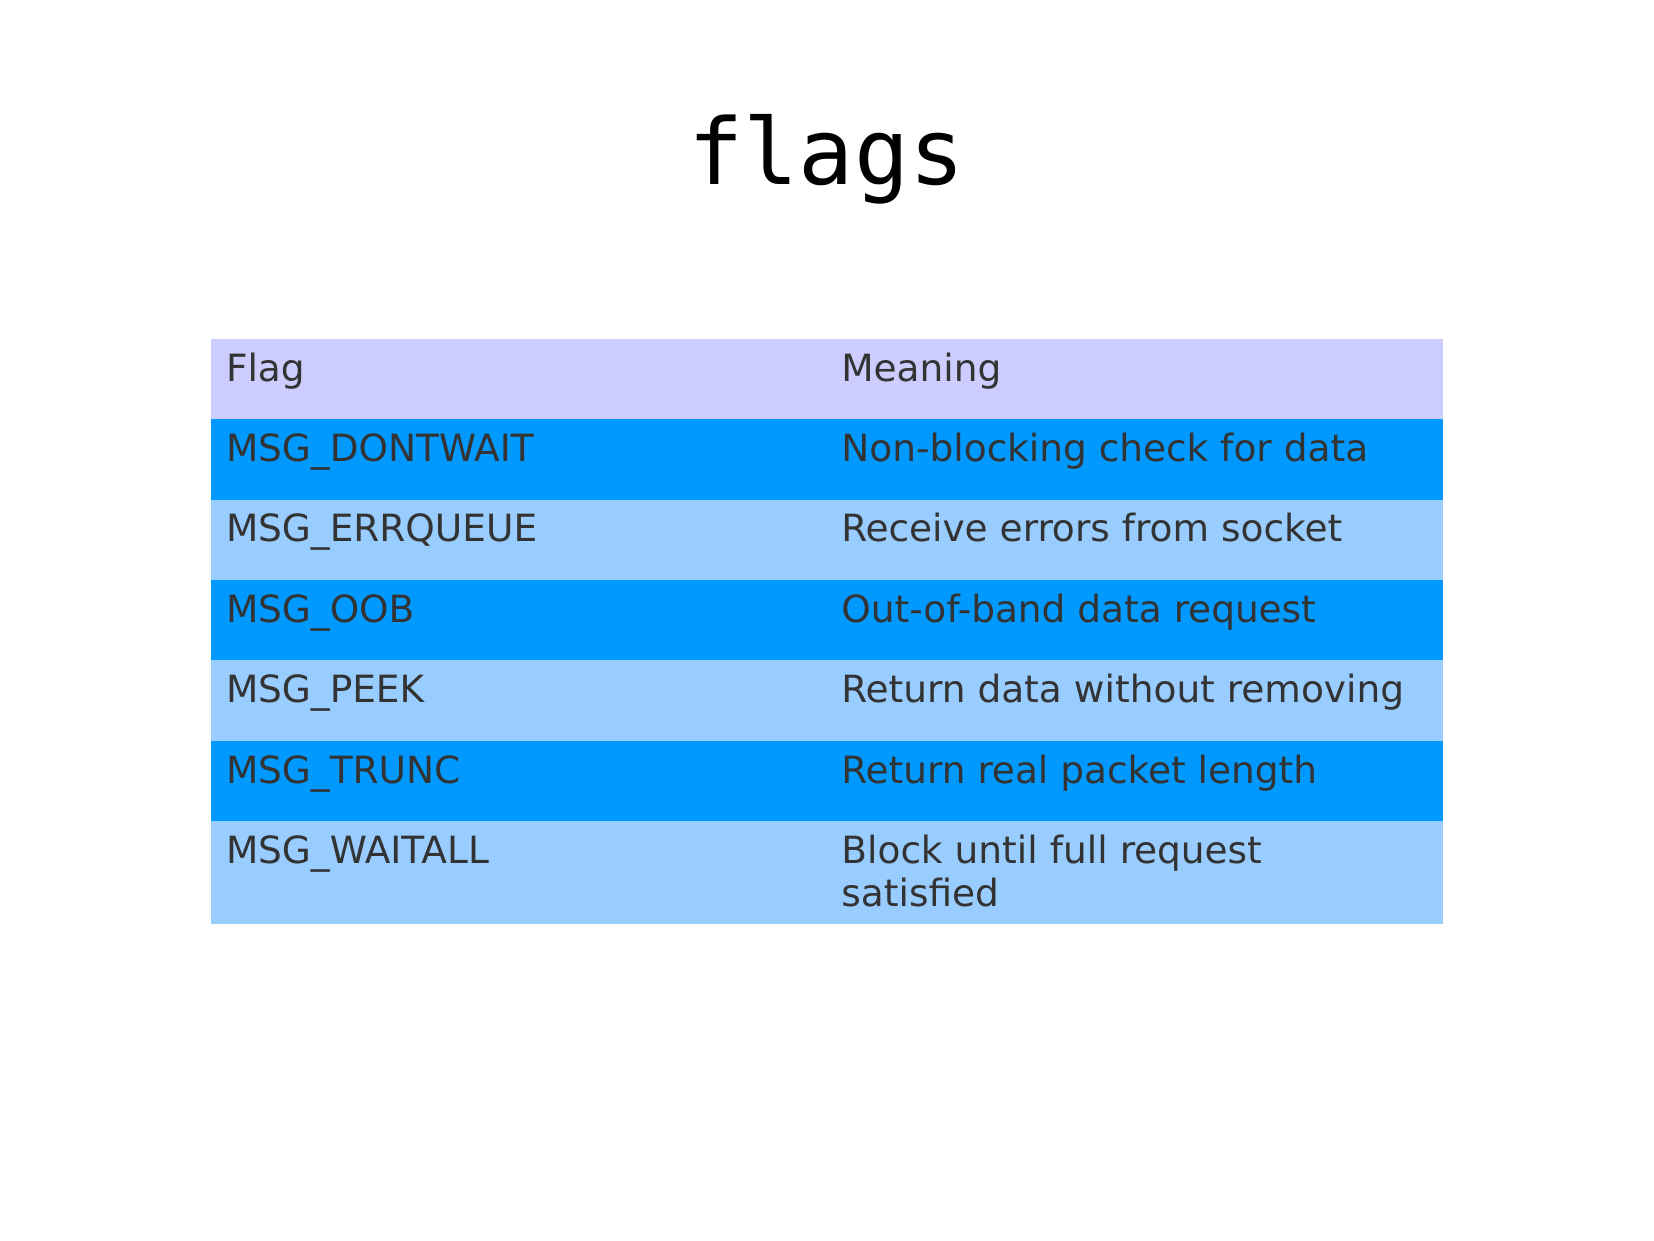

# flags
| Flag | Meaning |
| --- | --- |
| MSG\_DONTWAIT | Non-blocking check for data |
| MSG\_ERRQUEUE | Receive errors from socket |
| MSG\_OOB | Out-of-band data request |
| MSG\_PEEK | Return data without removing |
| MSG\_TRUNC | Return real packet length |
| MSG\_WAITALL | Block until full request satisfied |